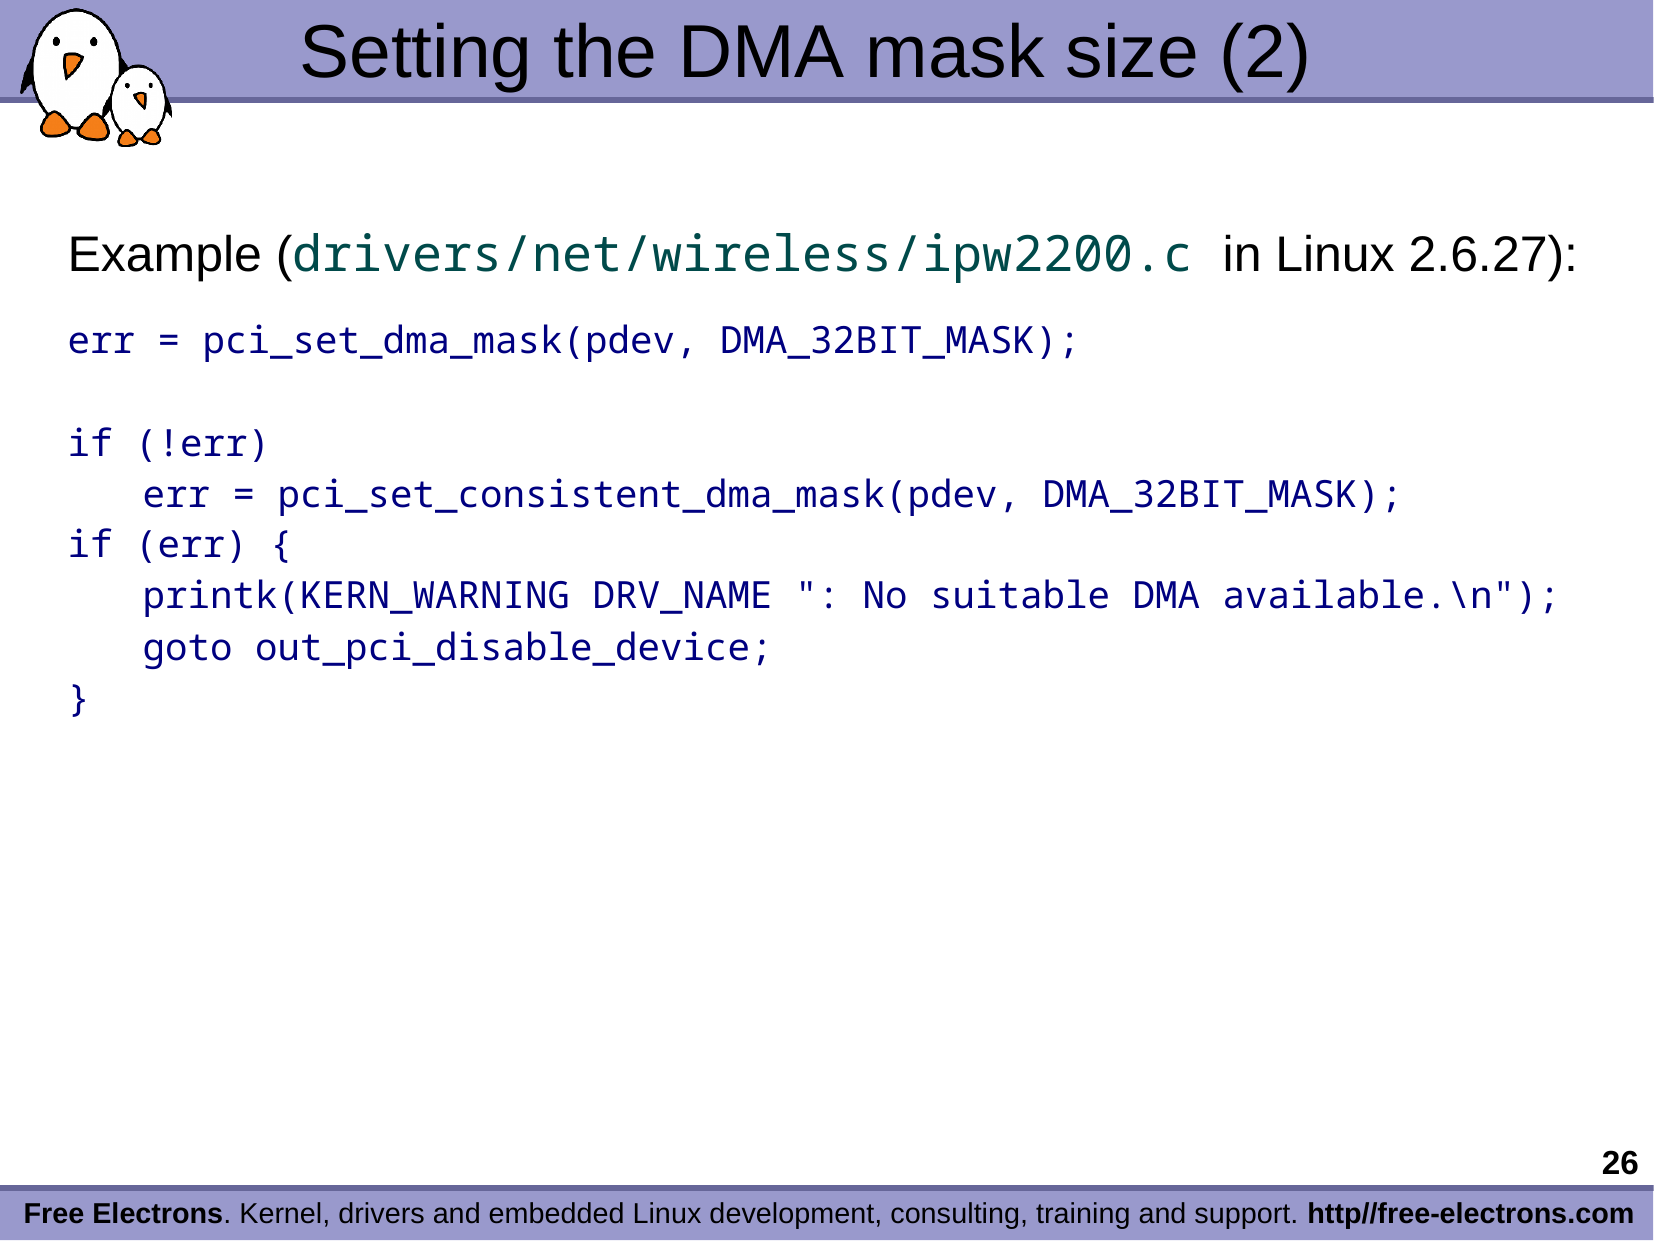

# Setting the DMA mask size (2)
Example (drivers/net/wireless/ipw2200.c in Linux 2.6.27):
err = pci_set_dma_mask(pdev, DMA_32BIT_MASK);
if (!err)
	err = pci_set_consistent_dma_mask(pdev, DMA_32BIT_MASK);
if (err) {
	printk(KERN_WARNING DRV_NAME ": No suitable DMA available.\n");
	goto out_pci_disable_device;
}